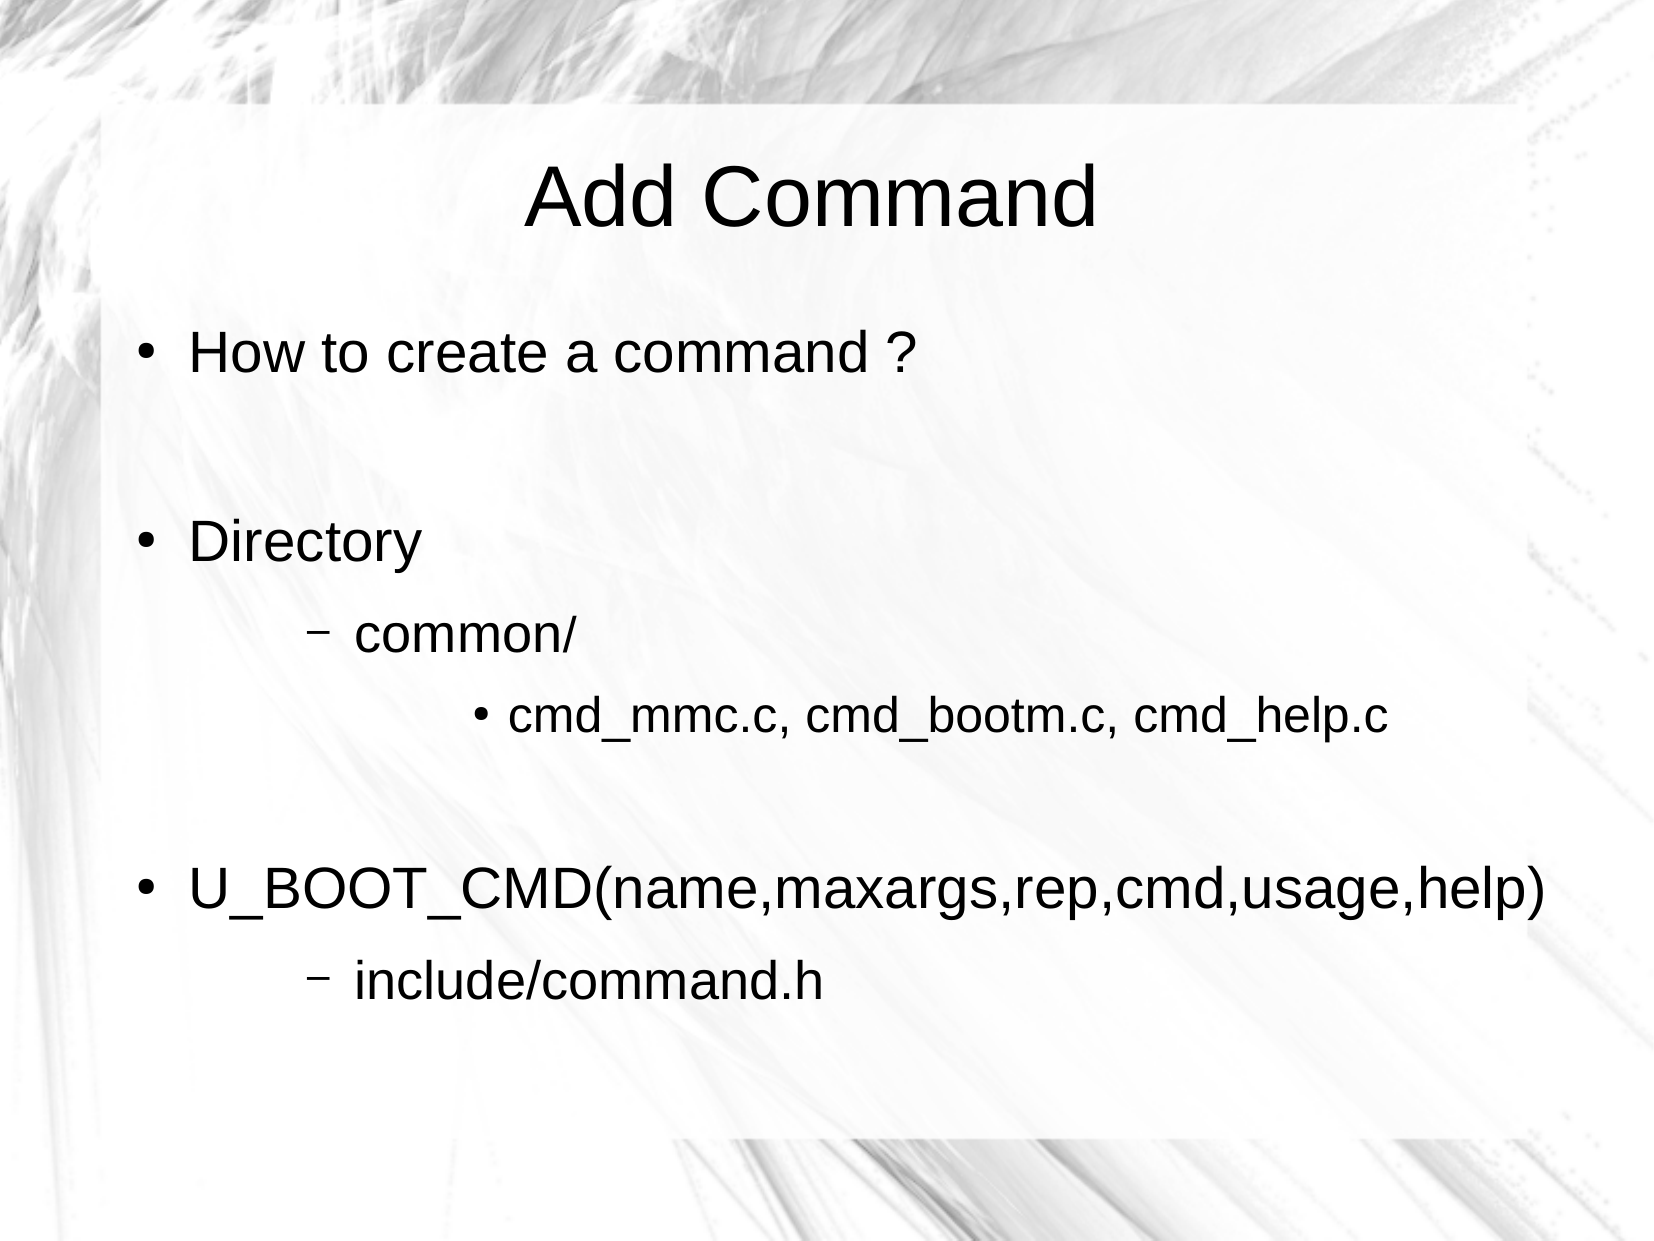

# Add Command
How to create a command ?
Directory
common/
cmd_mmc.c, cmd_bootm.c, cmd_help.c
U_BOOT_CMD(name,maxargs,rep,cmd,usage,help)
include/command.h